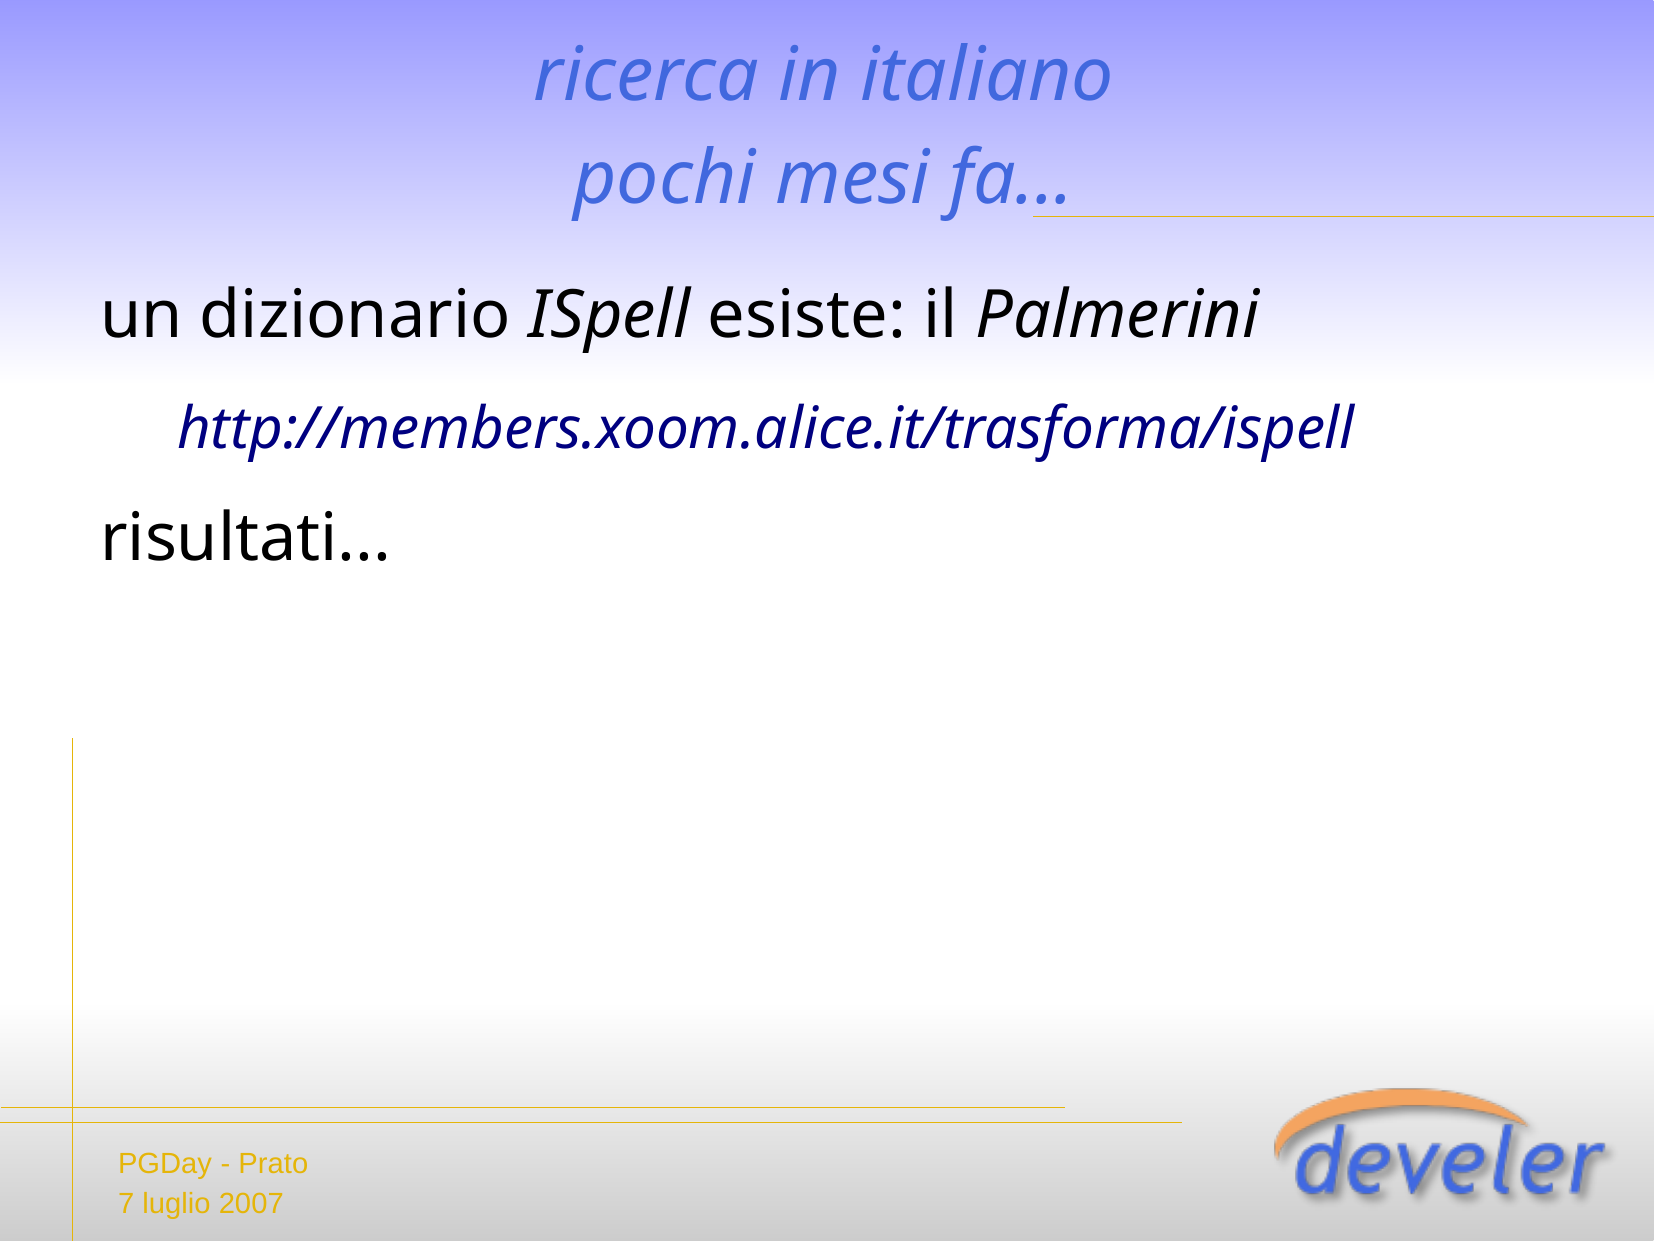

# ricerca in italiano pochi mesi fa...
un dizionario ISpell esiste: il Palmerini
http://members.xoom.alice.it/trasforma/ispell
risultati...
PGDay - Prato
7 luglio 2007